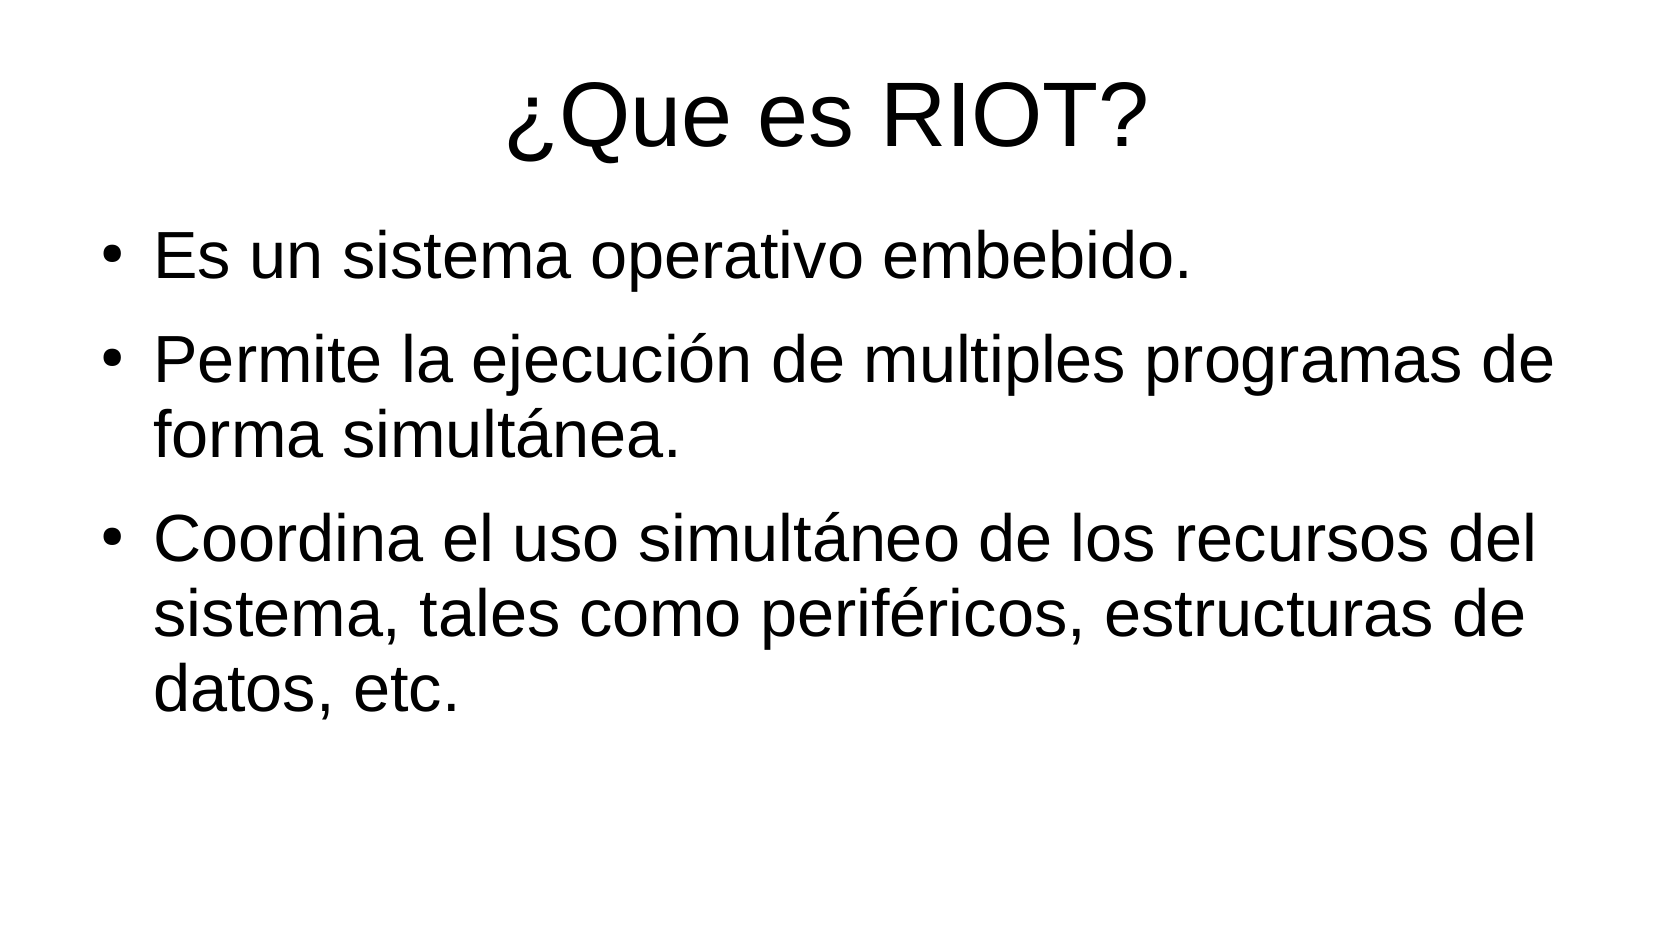

# ¿Que es RIOT?
Es un sistema operativo embebido.
Permite la ejecución de multiples programas de forma simultánea.
Coordina el uso simultáneo de los recursos del sistema, tales como periféricos, estructuras de datos, etc.